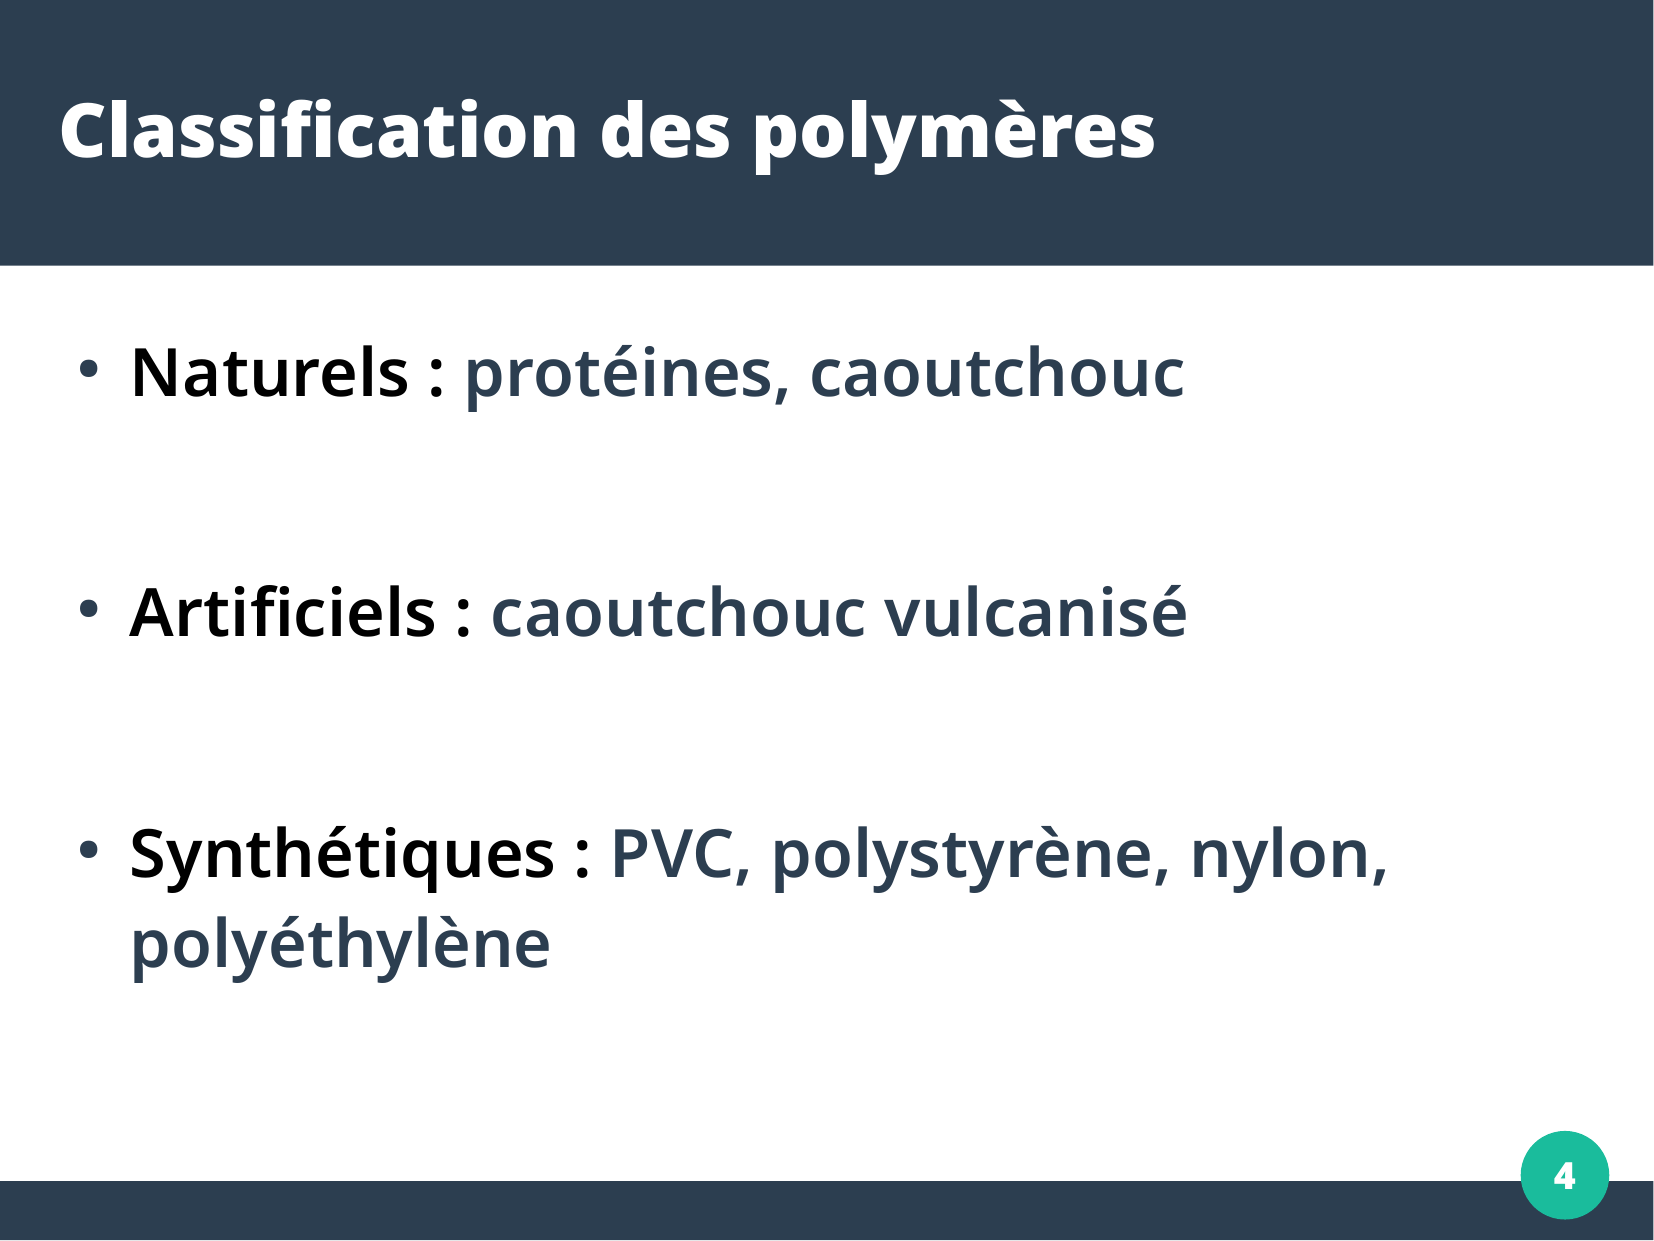

# Classification des polymères
Naturels : protéines, caoutchouc
Artificiels : caoutchouc vulcanisé
Synthétiques : PVC, polystyrène, nylon, polyéthylène
4